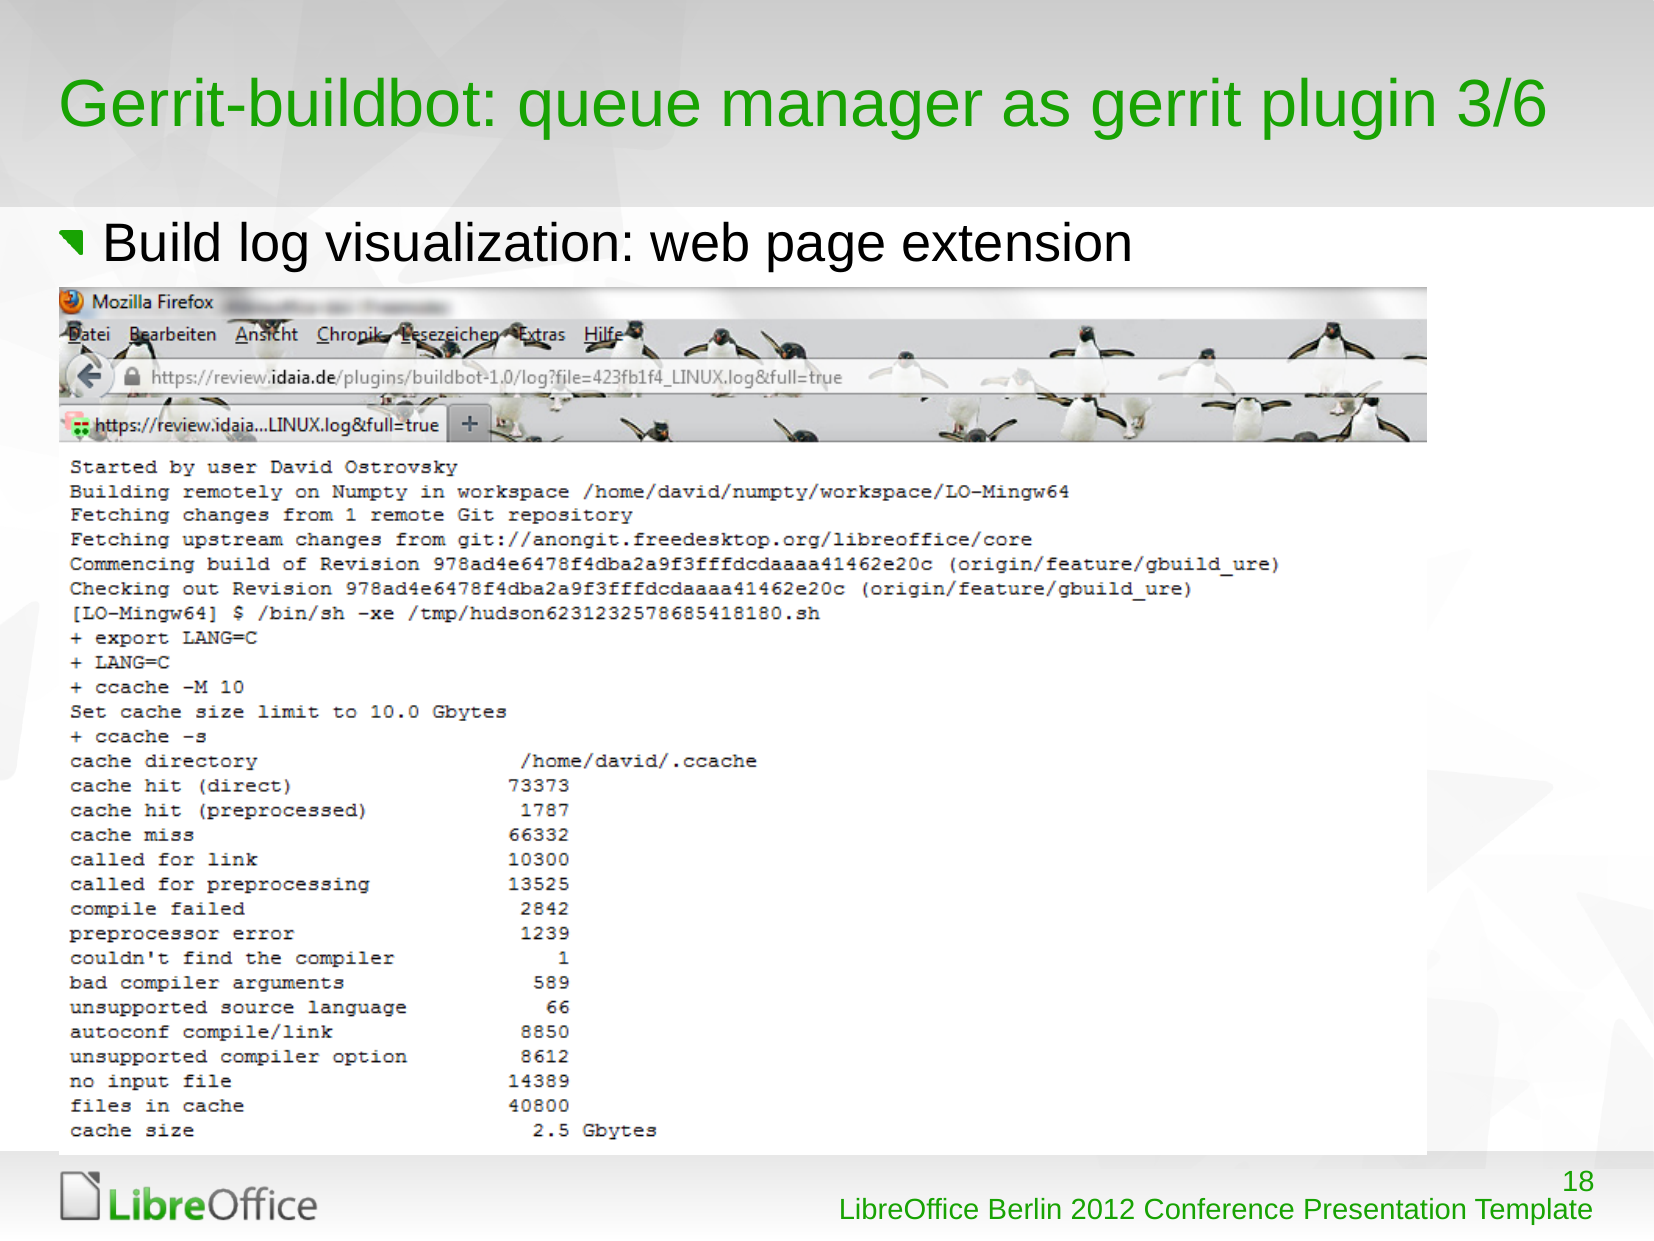

# Gerrit-buildbot: queue manager as gerrit plugin 3/6
Build log visualization: web page extension
18
LibreOffice Berlin 2012 Conference Presentation Template